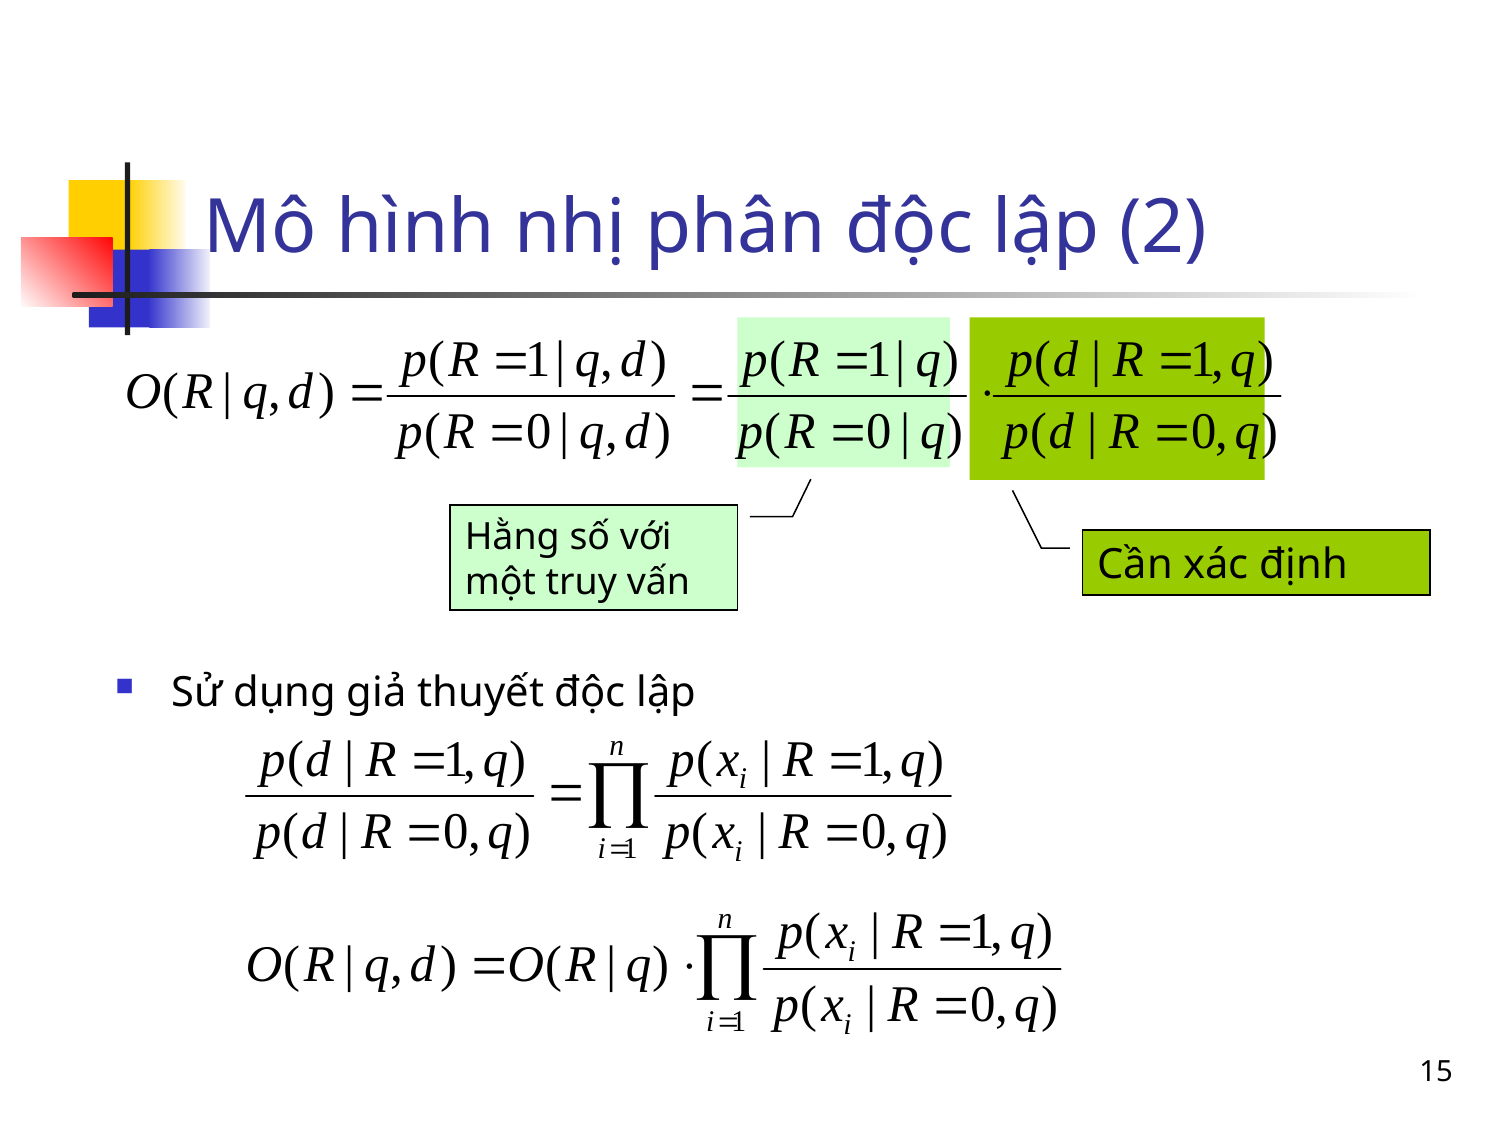

# Mô hình nhị phân độc lập (2)
Hằng số với một truy vấn
Cần xác định
Sử dụng giả thuyết độc lập